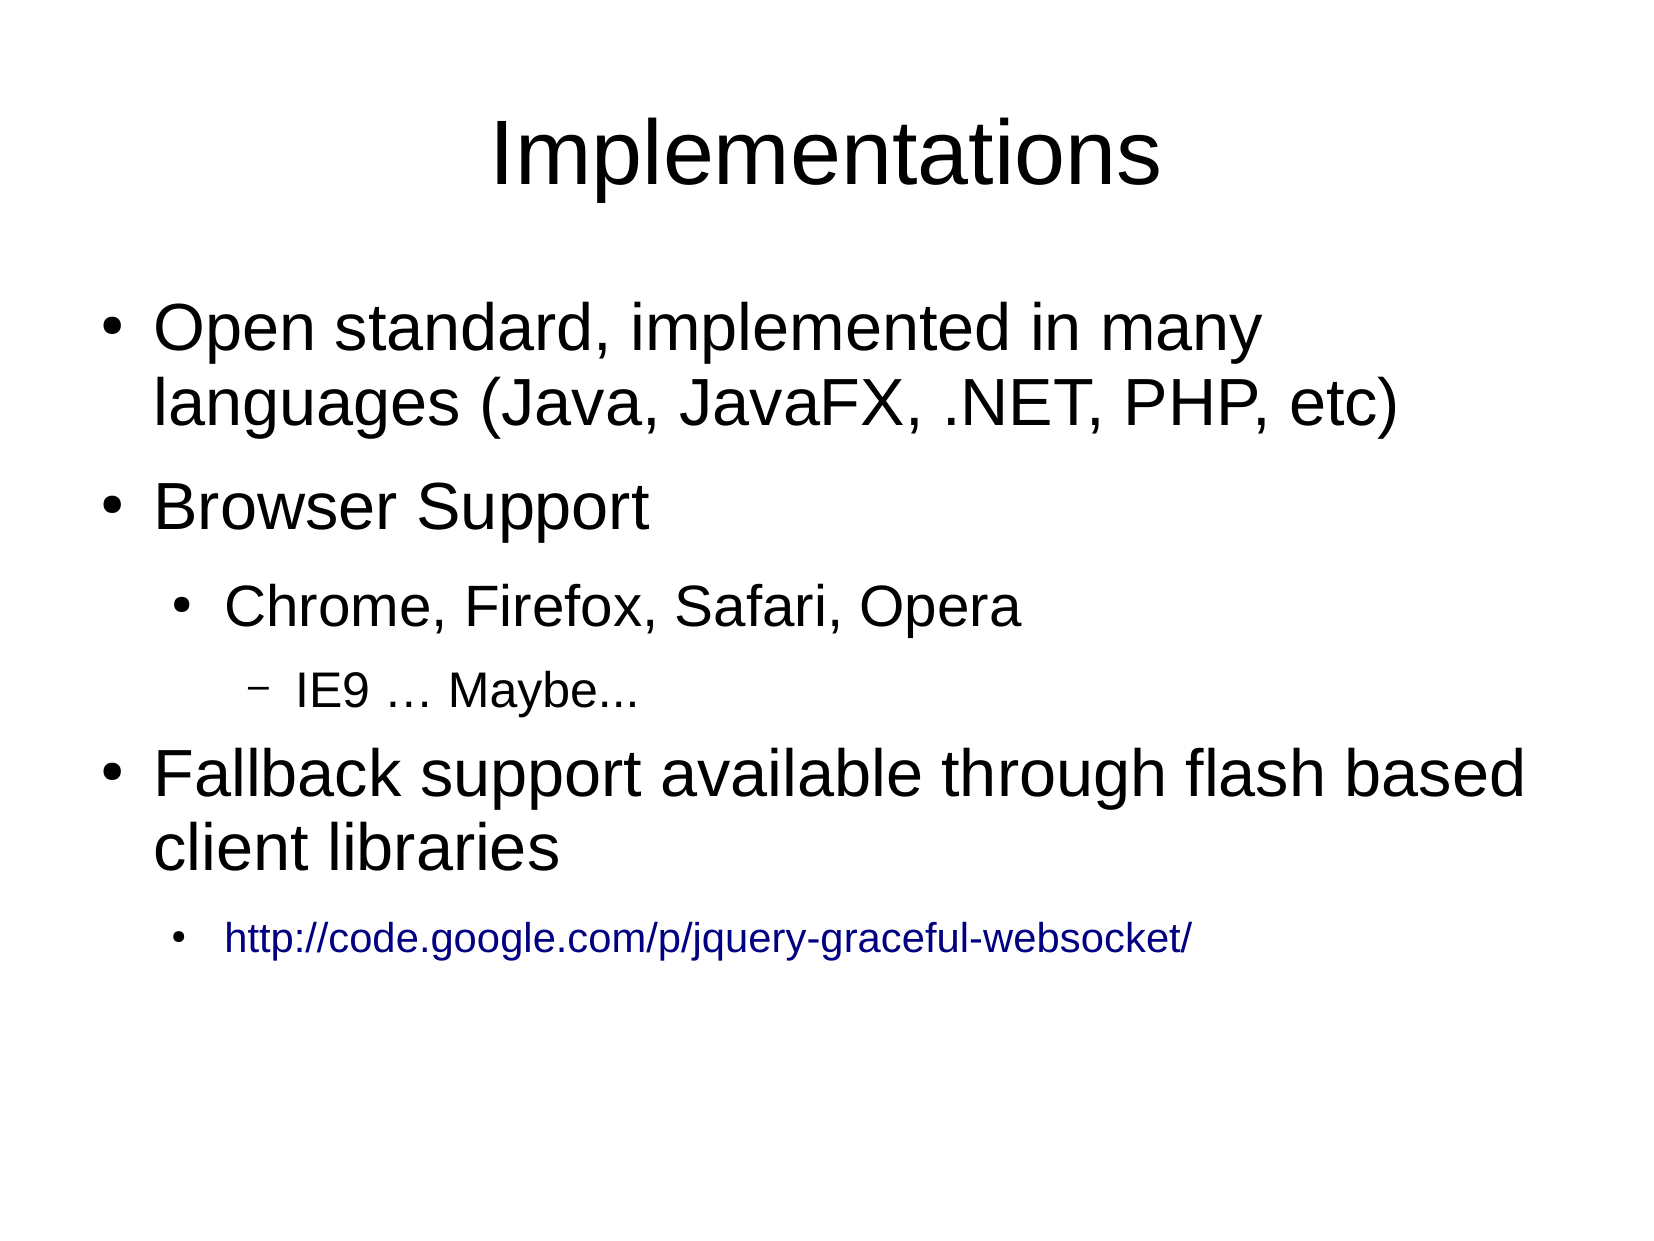

# Implementations
Open standard, implemented in many languages (Java, JavaFX, .NET, PHP, etc)
Browser Support
Chrome, Firefox, Safari, Opera
IE9 … Maybe...
Fallback support available through flash based client libraries
http://code.google.com/p/jquery-graceful-websocket/